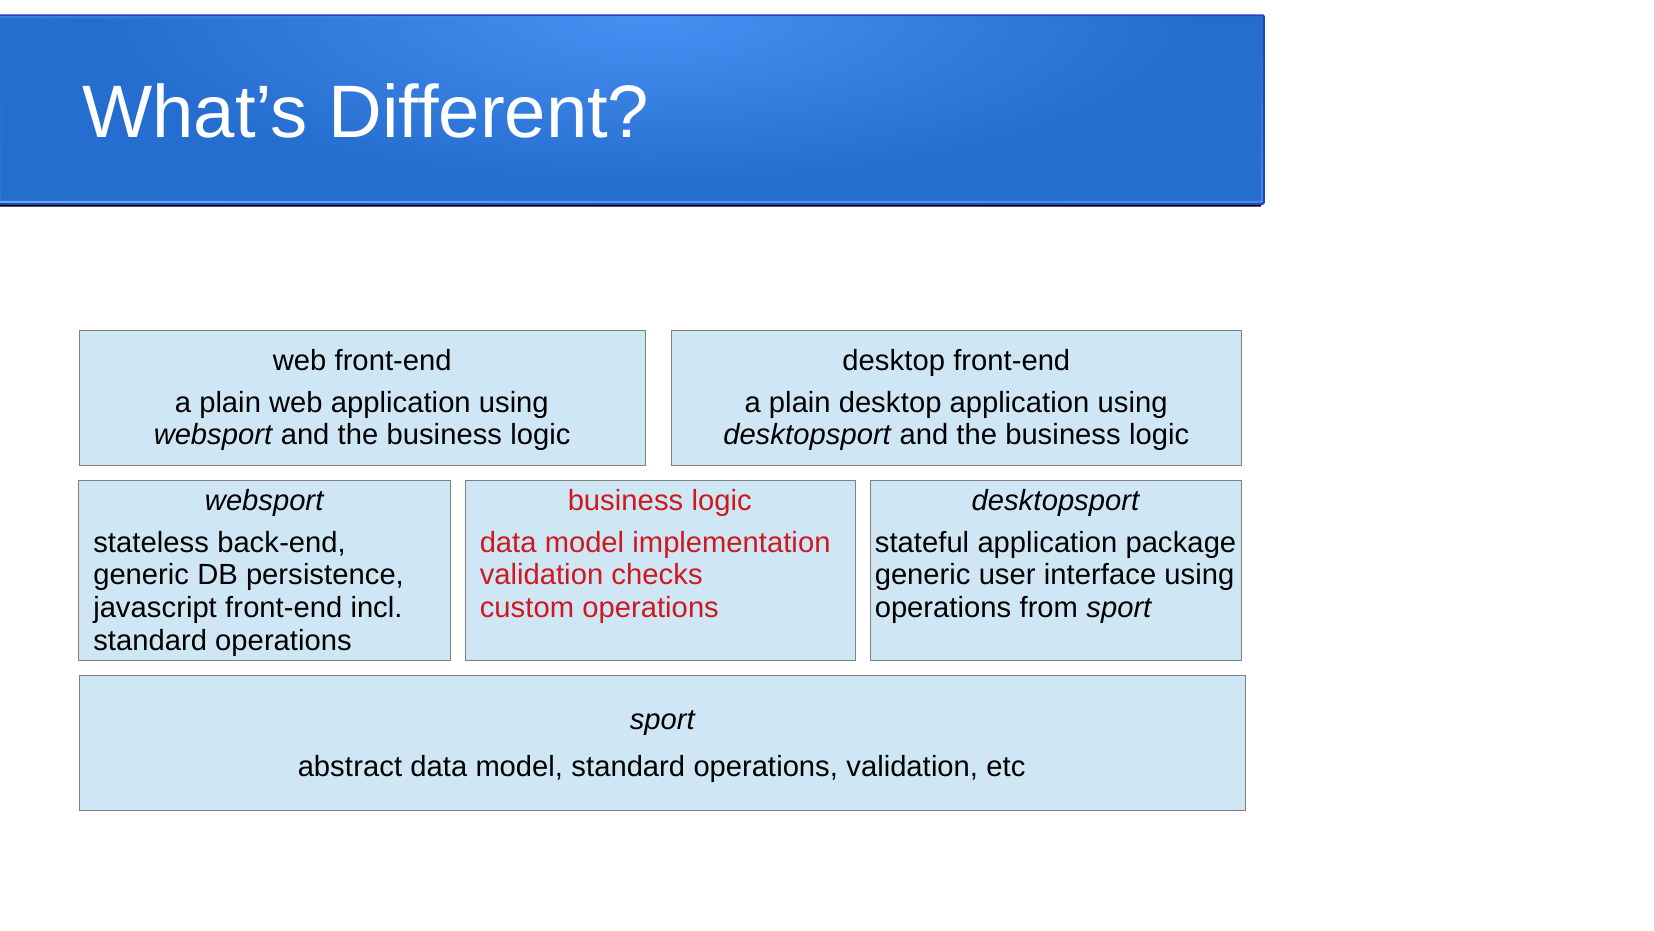

# What’s Different?
web front-end
a plain web application using
websport and the business logic
desktop front-end
a plain desktop application using
desktopsport and the business logic
websport
stateless back-end,
generic DB persistence,
javascript front-end incl.
standard operations
business logic
data model implementation
validation checks
custom operations
desktopsport
stateful application package
generic user interface using
operations from sport
sport
abstract data model, standard operations, validation, etc